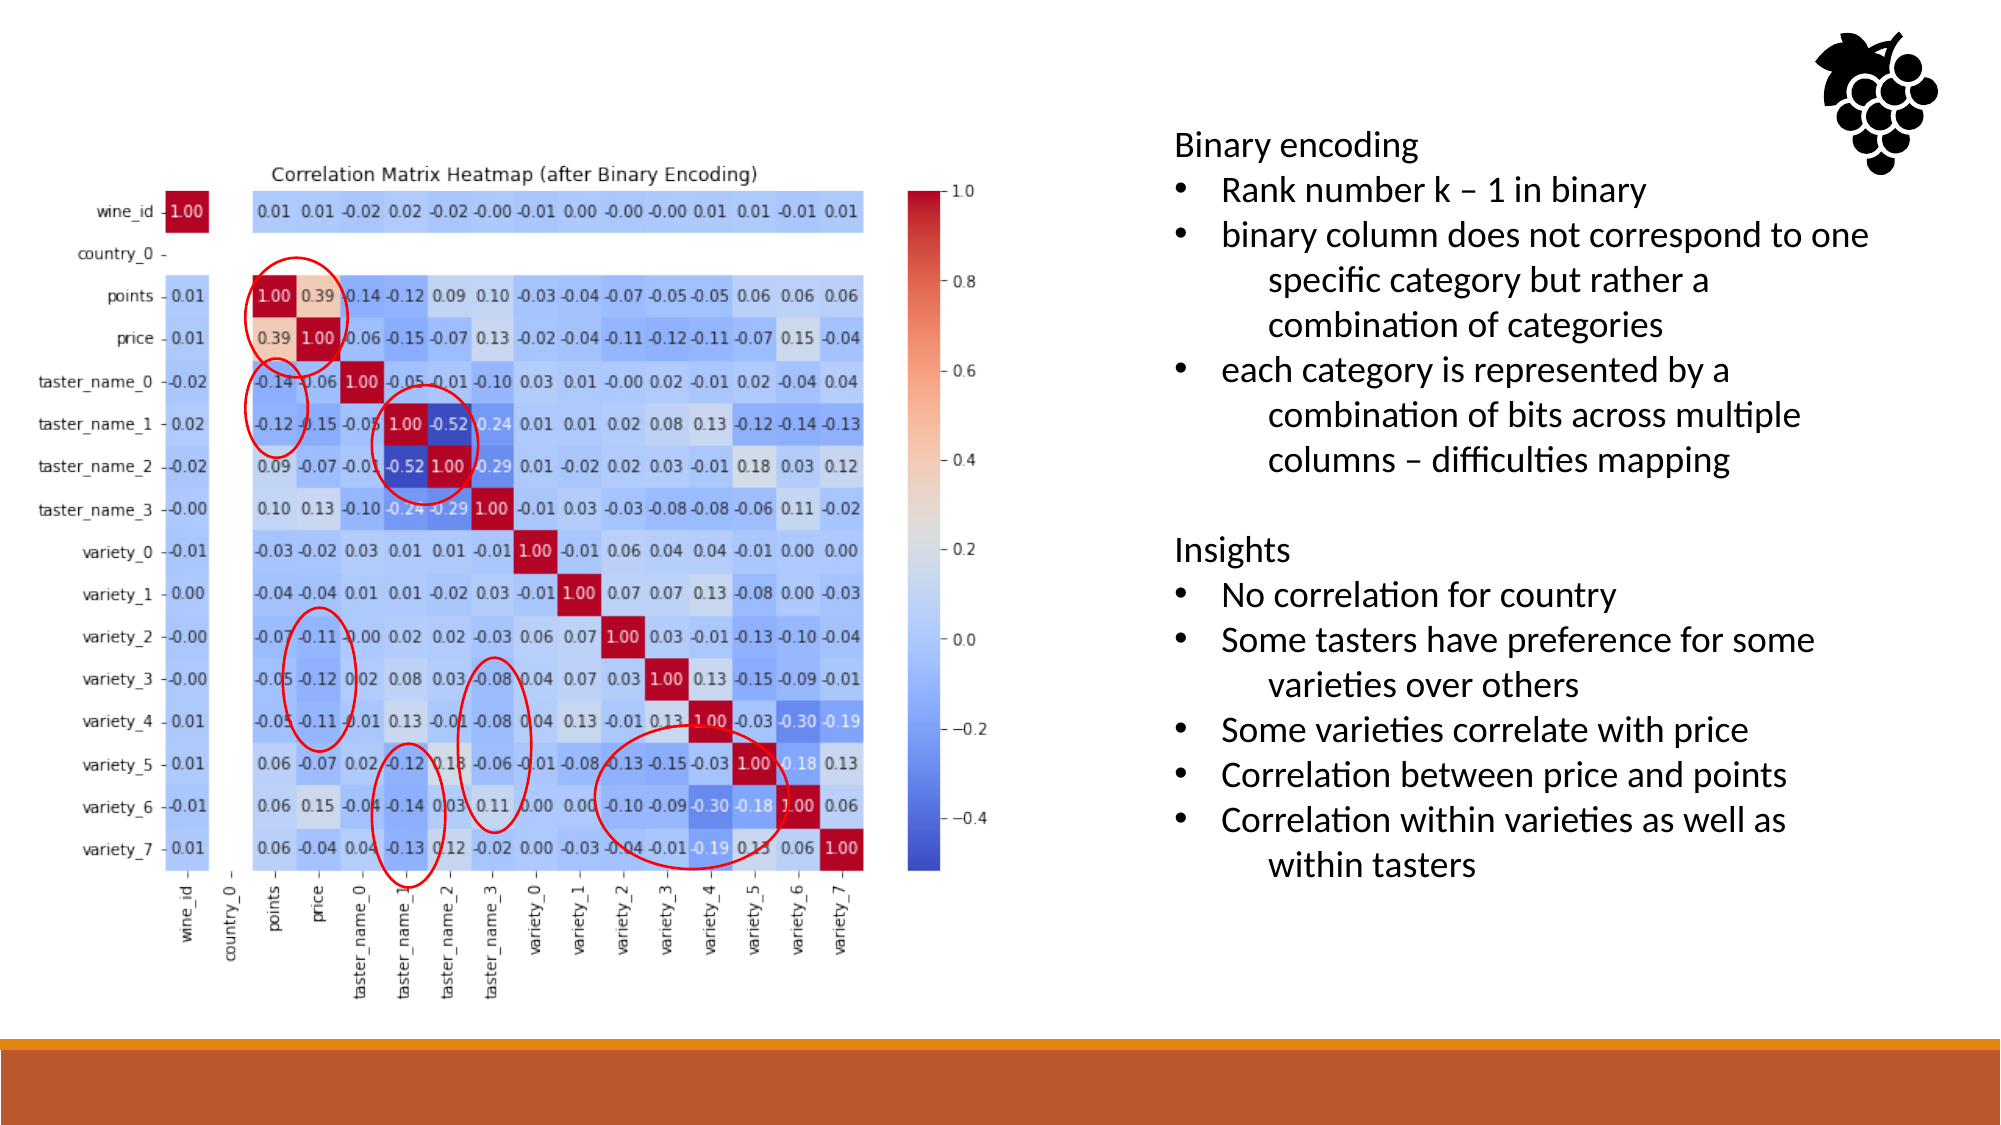

Binary encoding
Rank number k – 1 in binary
binary column does not correspond to one specific category but rather a combination of categories
each category is represented by a combination of bits across multiple columns – difficulties mapping
Insights
No correlation for country
Some tasters have preference for some varieties over others
Some varieties correlate with price
Correlation between price and points
Correlation within varieties as well as within tasters